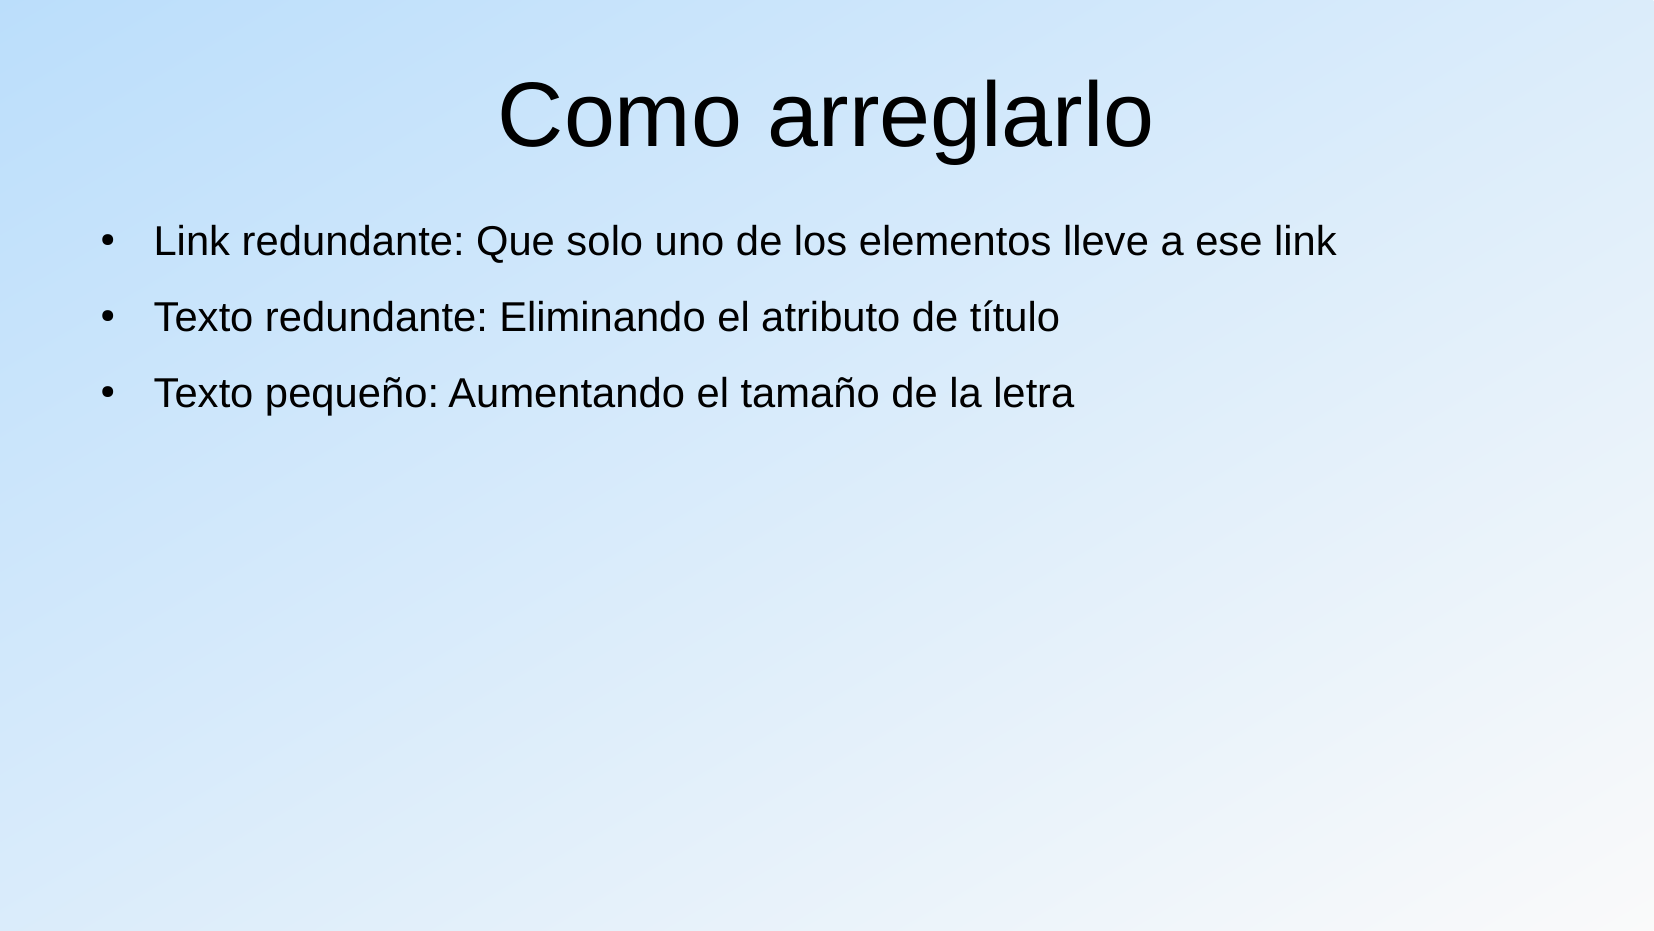

# Como arreglarlo
Link redundante: Que solo uno de los elementos lleve a ese link
Texto redundante: Eliminando el atributo de título
Texto pequeño: Aumentando el tamaño de la letra